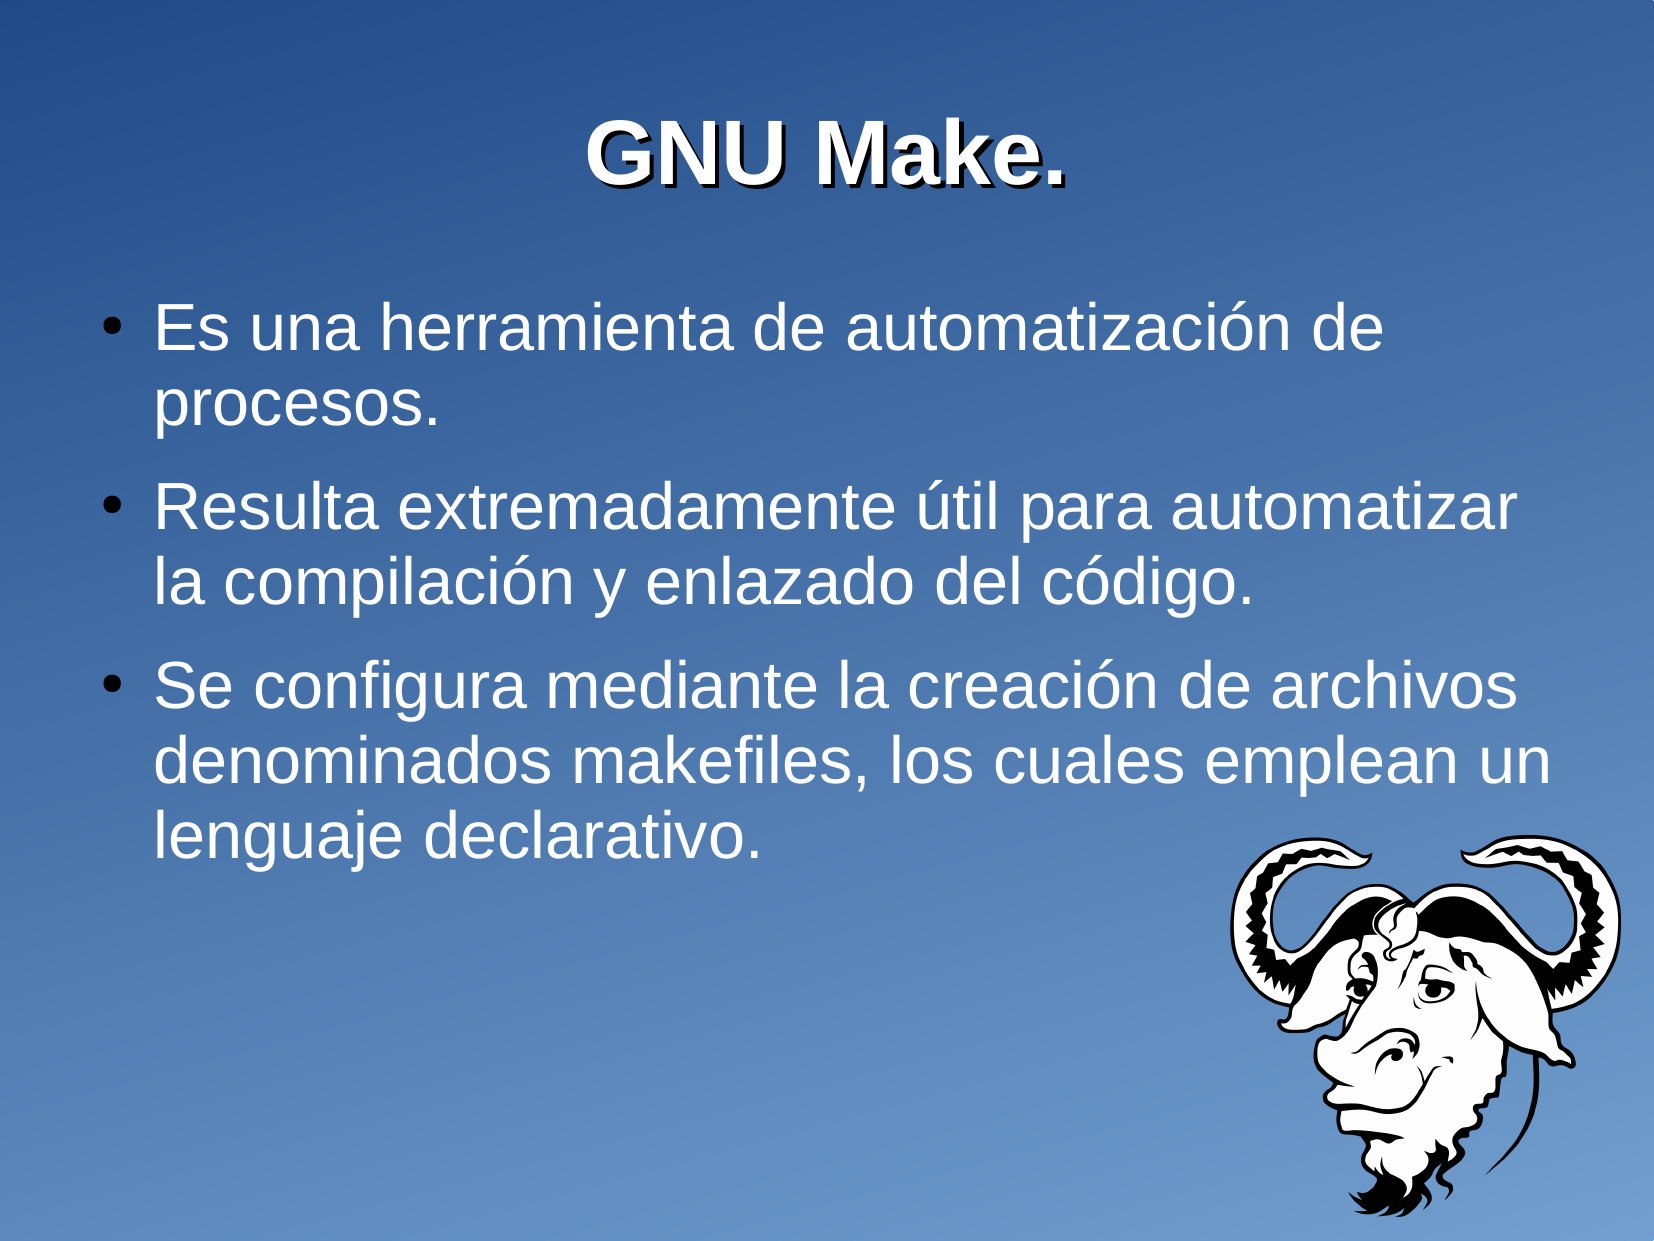

# GNU Make.
Es una herramienta de automatización de procesos.
Resulta extremadamente útil para automatizar la compilación y enlazado del código.
Se configura mediante la creación de archivos denominados makefiles, los cuales emplean un lenguaje declarativo.